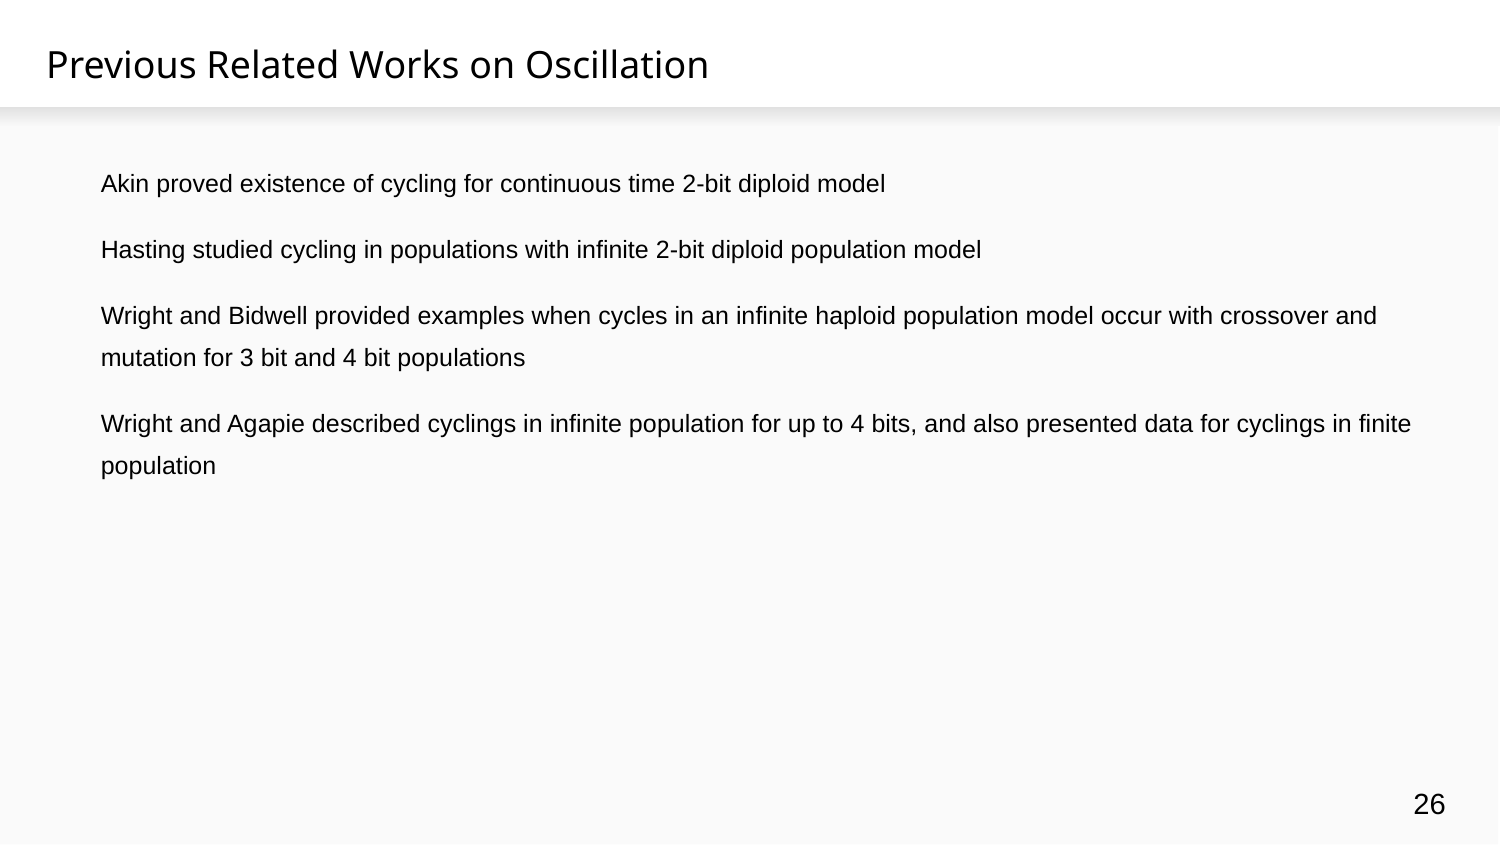

# Previous Related Works on Oscillation
Akin proved existence of cycling for continuous time 2-bit diploid model
Hasting studied cycling in populations with infinite 2-bit diploid population model
Wright and Bidwell provided examples when cycles in an infinite haploid population model occur with crossover and mutation for 3 bit and 4 bit populations
Wright and Agapie described cyclings in infinite population for up to 4 bits, and also presented data for cyclings in finite population
26